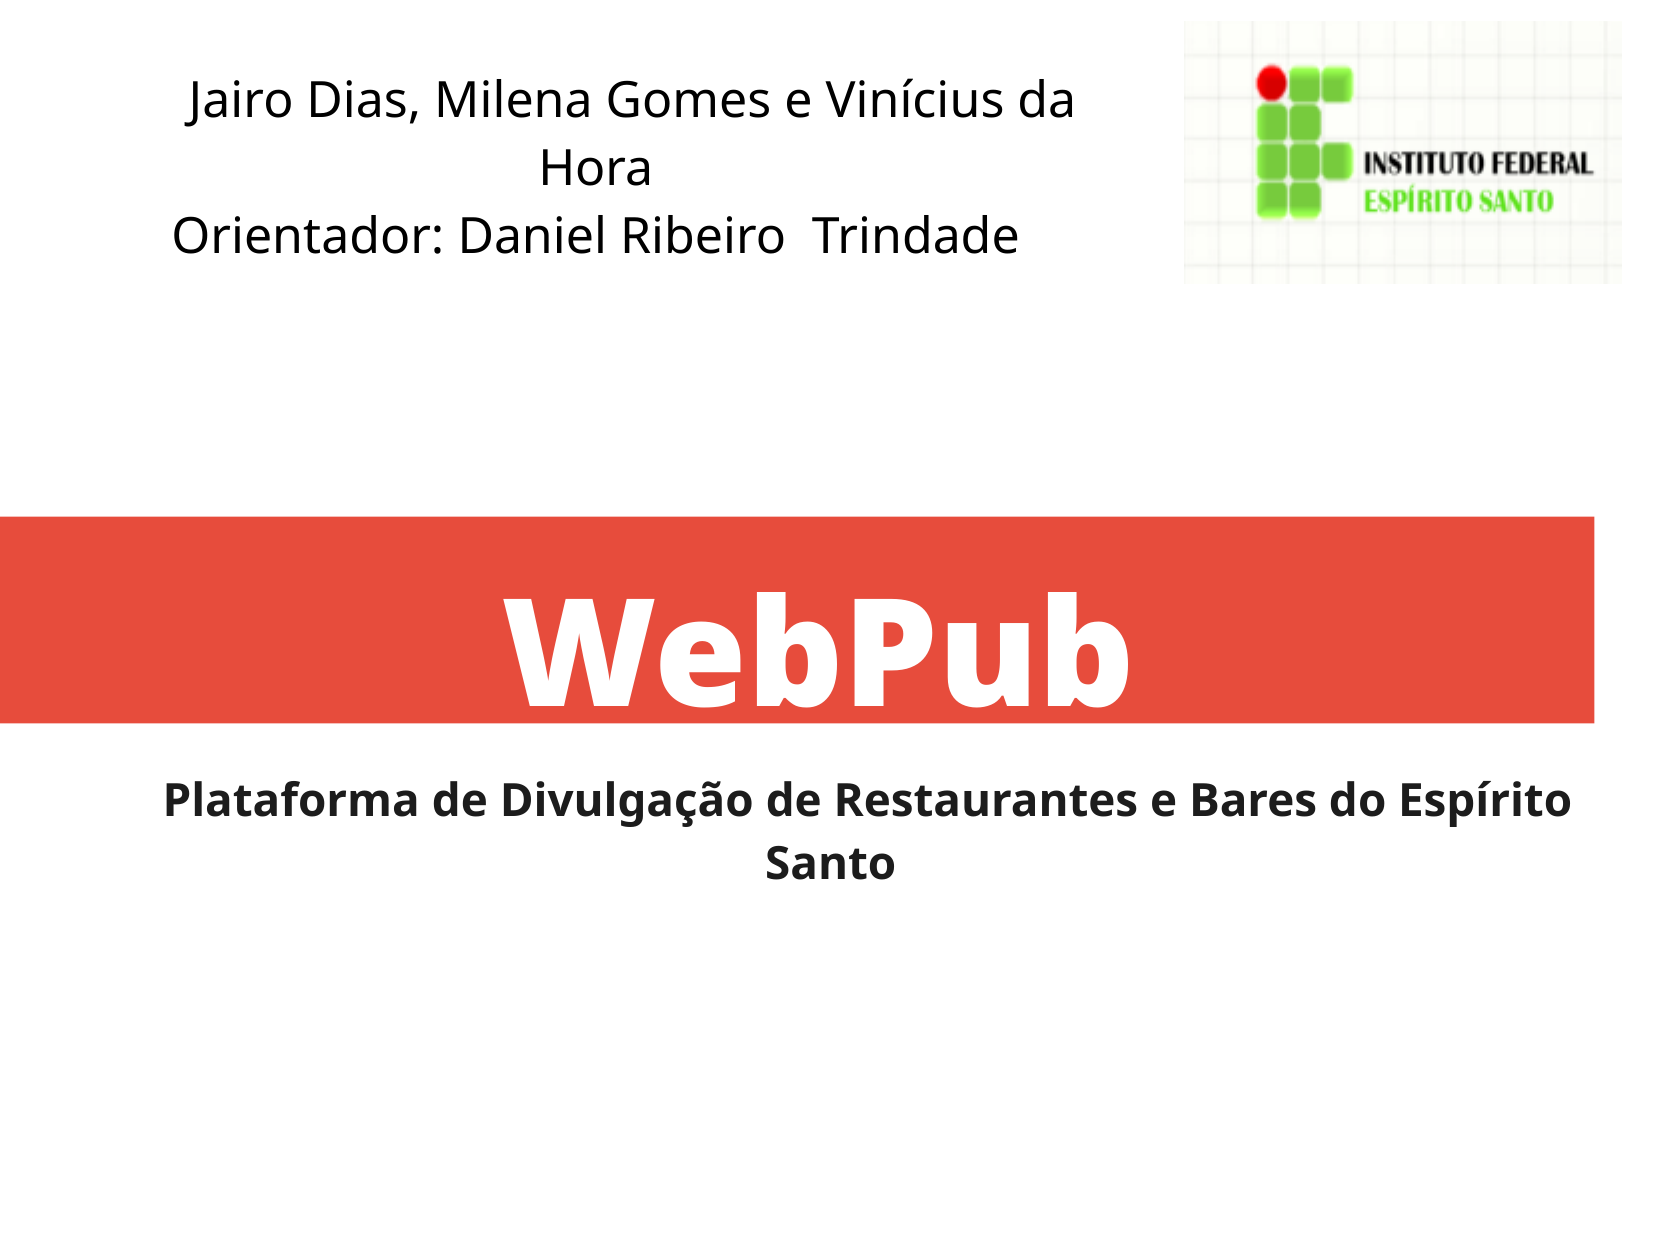

Jairo Dias, Milena Gomes e Vinícius da Hora
Orientador: Daniel Ribeiro Trindade
# WebPub
	Plataforma de Divulgação de Restaurantes e Bares do Espírito Santo